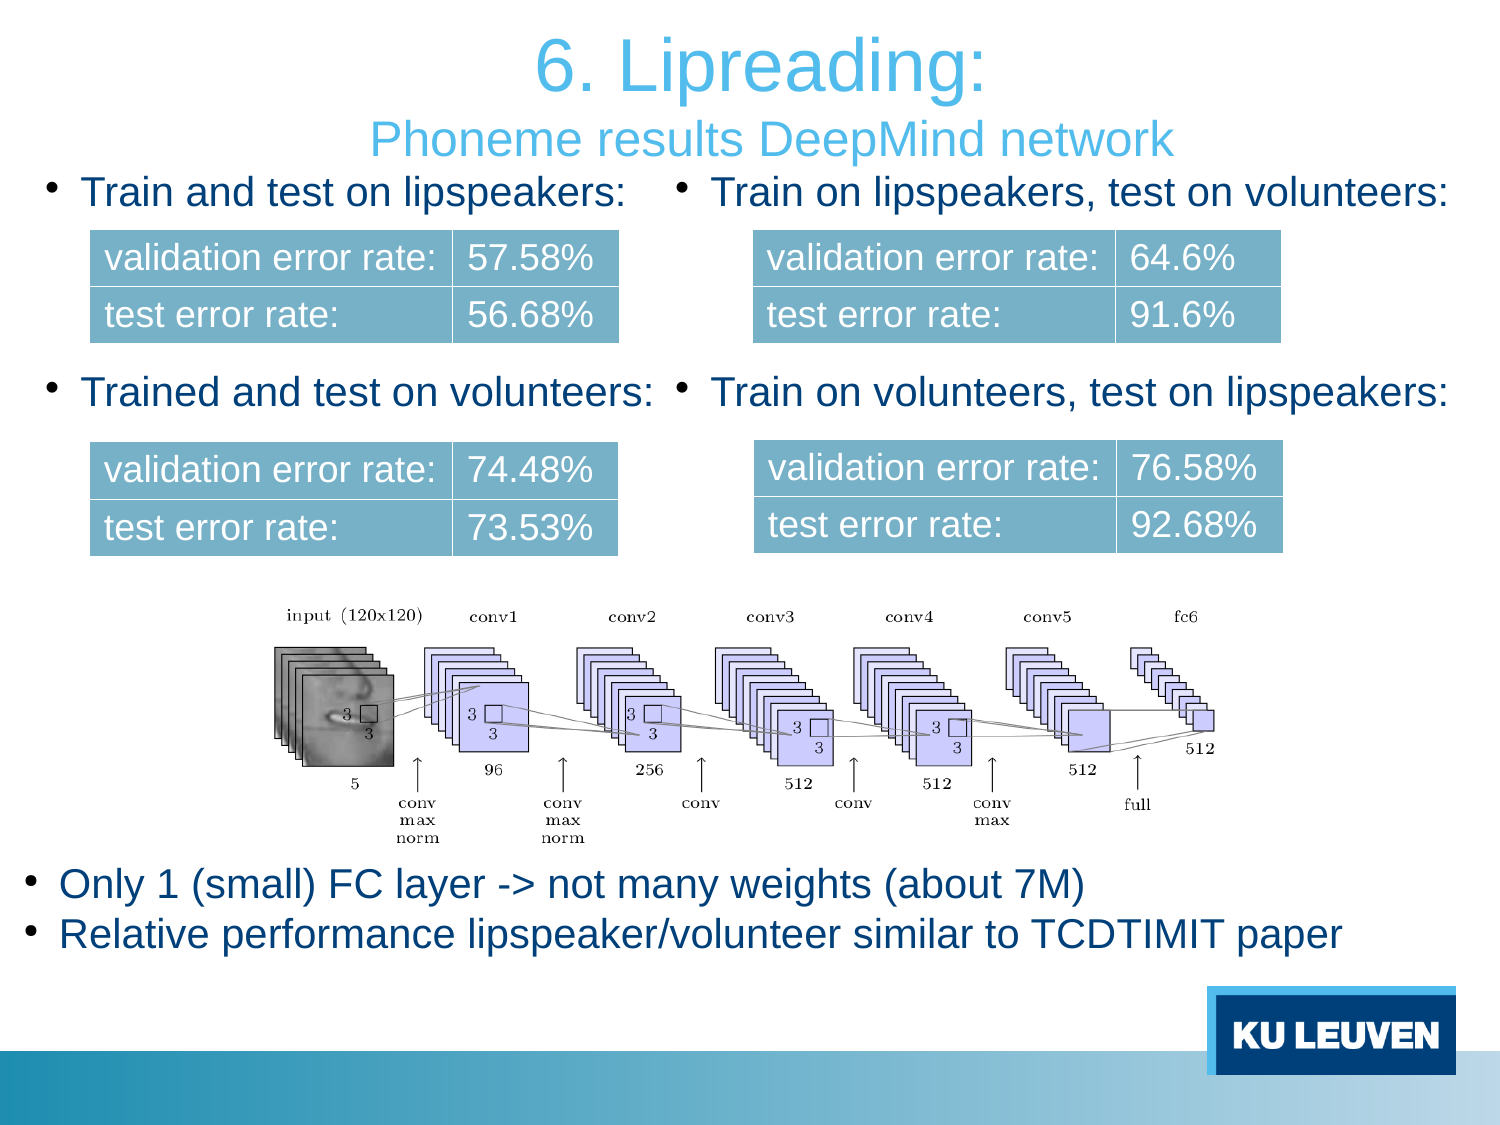

6. Lipreading:
Phoneme results DeepMind network
Train and test on lipspeakers:
Trained and test on volunteers:
Train on lipspeakers, test on volunteers:
Train on volunteers, test on lipspeakers:
| validation error rate: | 57.58% |
| --- | --- |
| test error rate: | 56.68% |
| validation error rate: | 64.6% |
| --- | --- |
| test error rate: | 91.6% |
| validation error rate: | 76.58% |
| --- | --- |
| test error rate: | 92.68% |
| validation error rate: | 74.48% |
| --- | --- |
| test error rate: | 73.53% |
Only 1 (small) FC layer -> not many weights (about 7M)
Relative performance lipspeaker/volunteer similar to TCDTIMIT paper